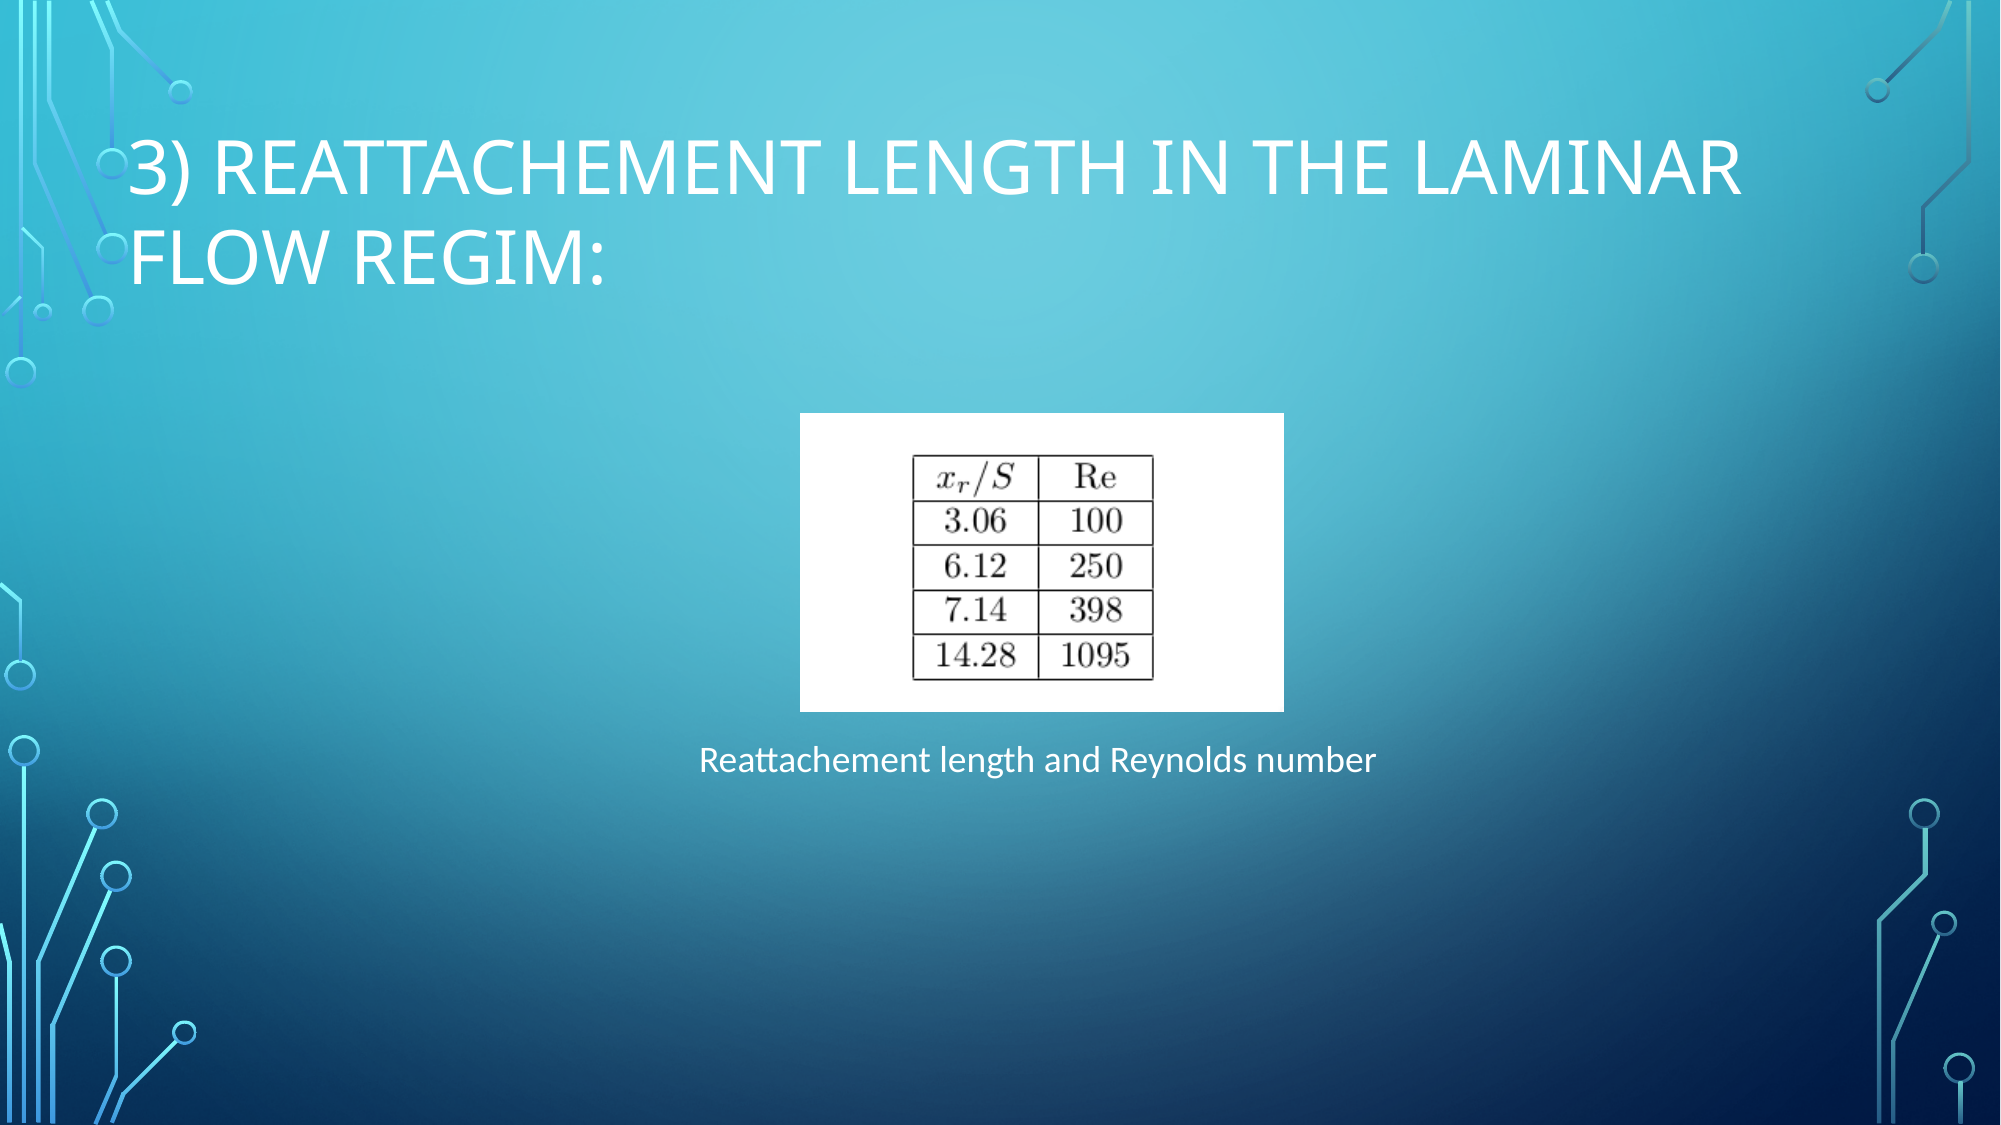

# 3) REATTACHEMENT LENGTH IN THE LAMINAR FLOW REGIM:
Reattachement length and Reynolds number